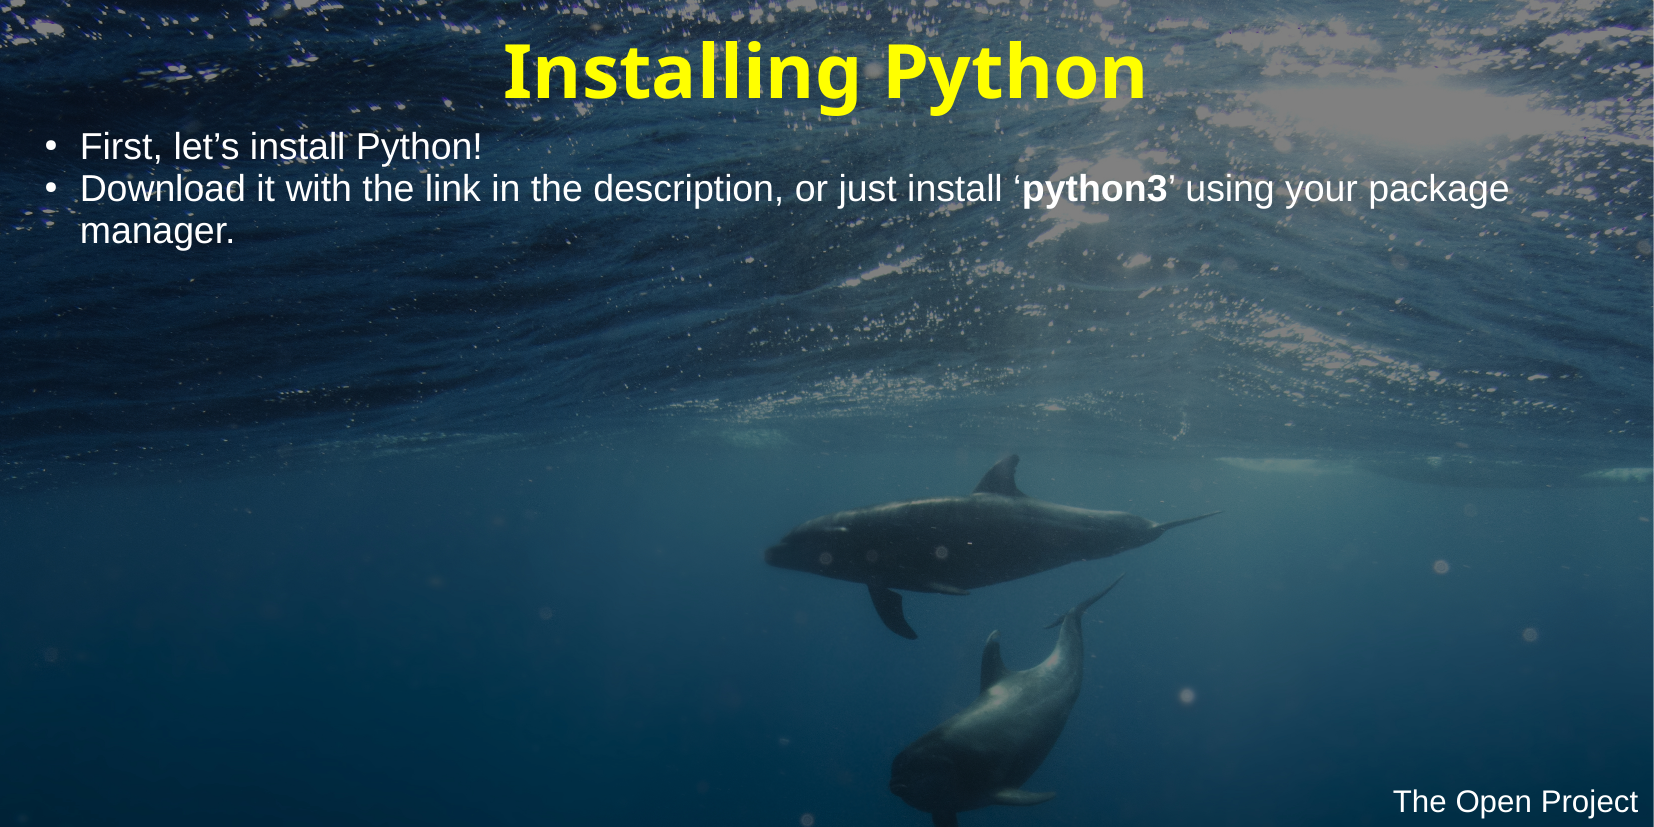

# Installing Python
First, let’s install Python!
Download it with the link in the description, or just install ‘python3’ using your package manager.
The Open Project